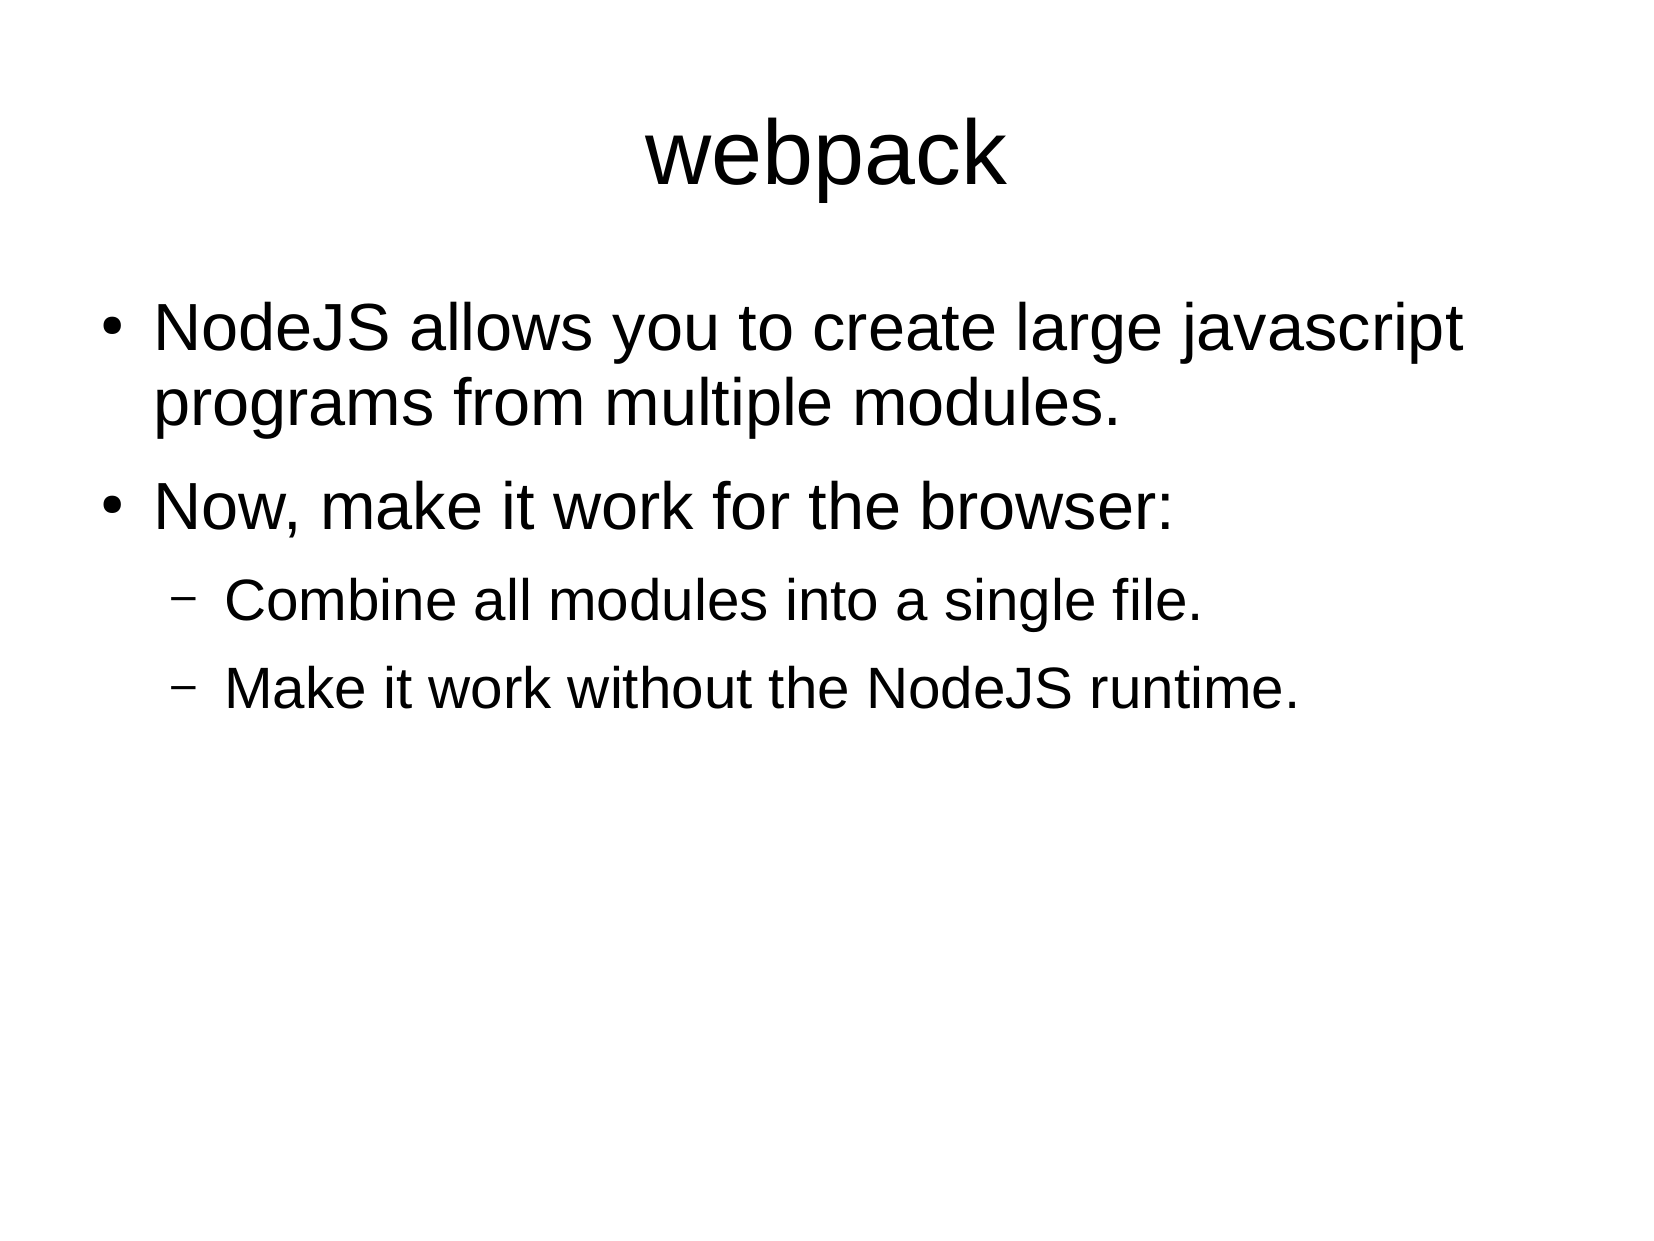

# webpack
NodeJS allows you to create large javascript programs from multiple modules.
Now, make it work for the browser:
Combine all modules into a single file.
Make it work without the NodeJS runtime.